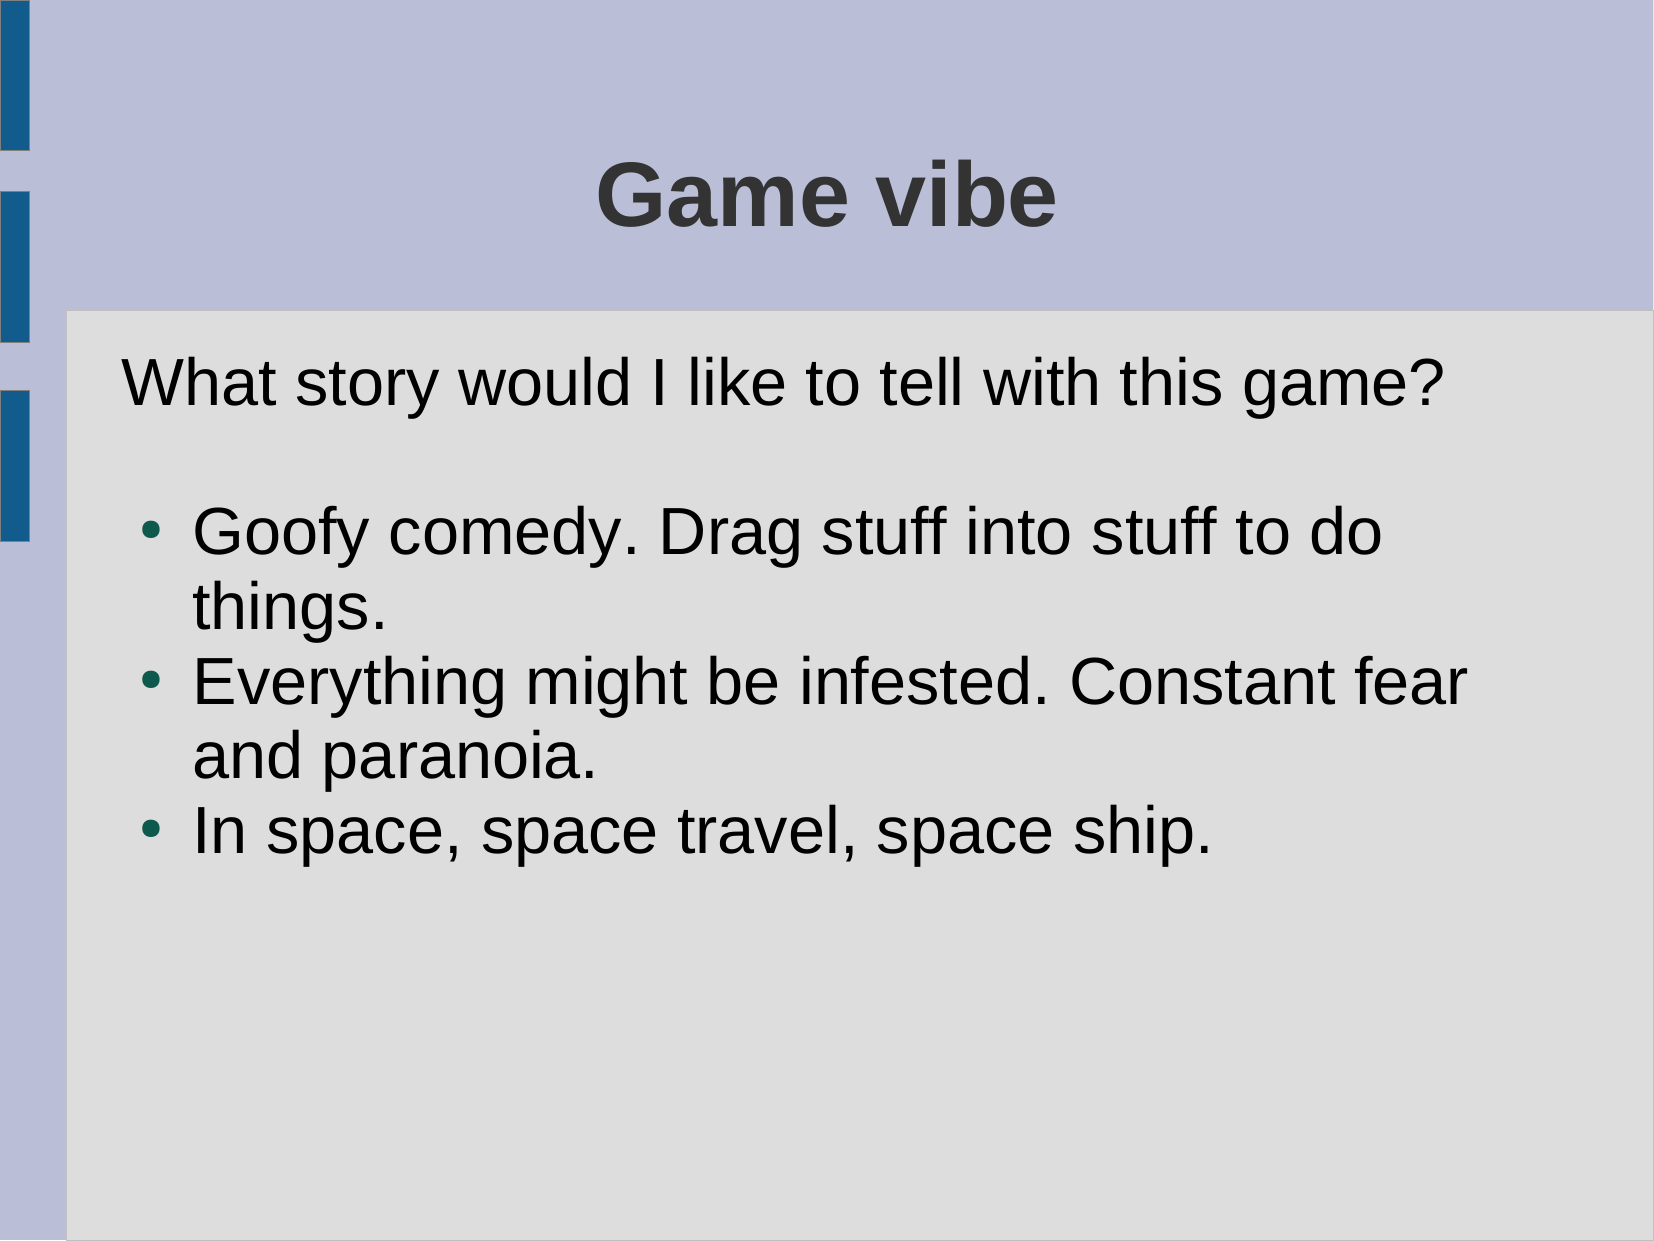

# Game vibe
What story would I like to tell with this game?
Goofy comedy. Drag stuff into stuff to do things.
Everything might be infested. Constant fear and paranoia.
In space, space travel, space ship.